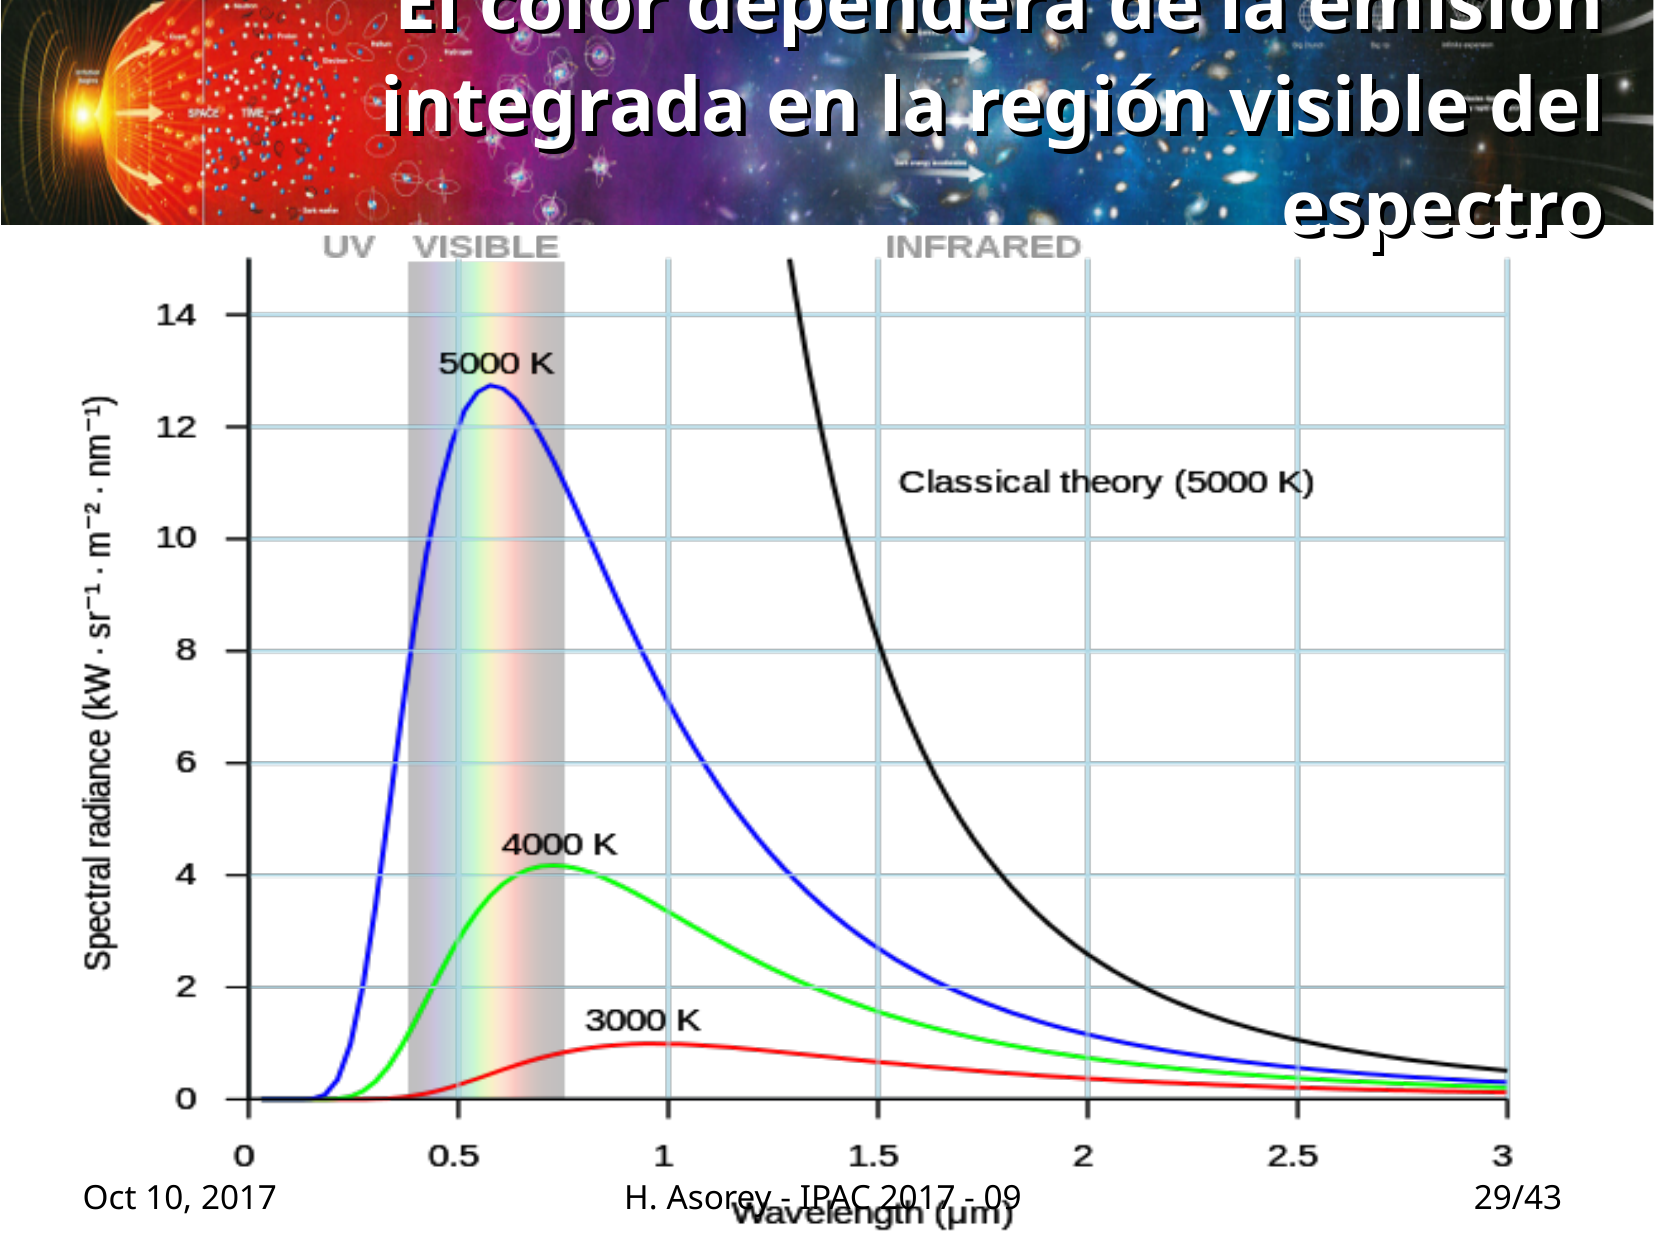

# El color dependerá de la emisión integrada en la región visible del espectro
Oct 10, 2017
H. Asorey - IPAC 2017 - 09
29